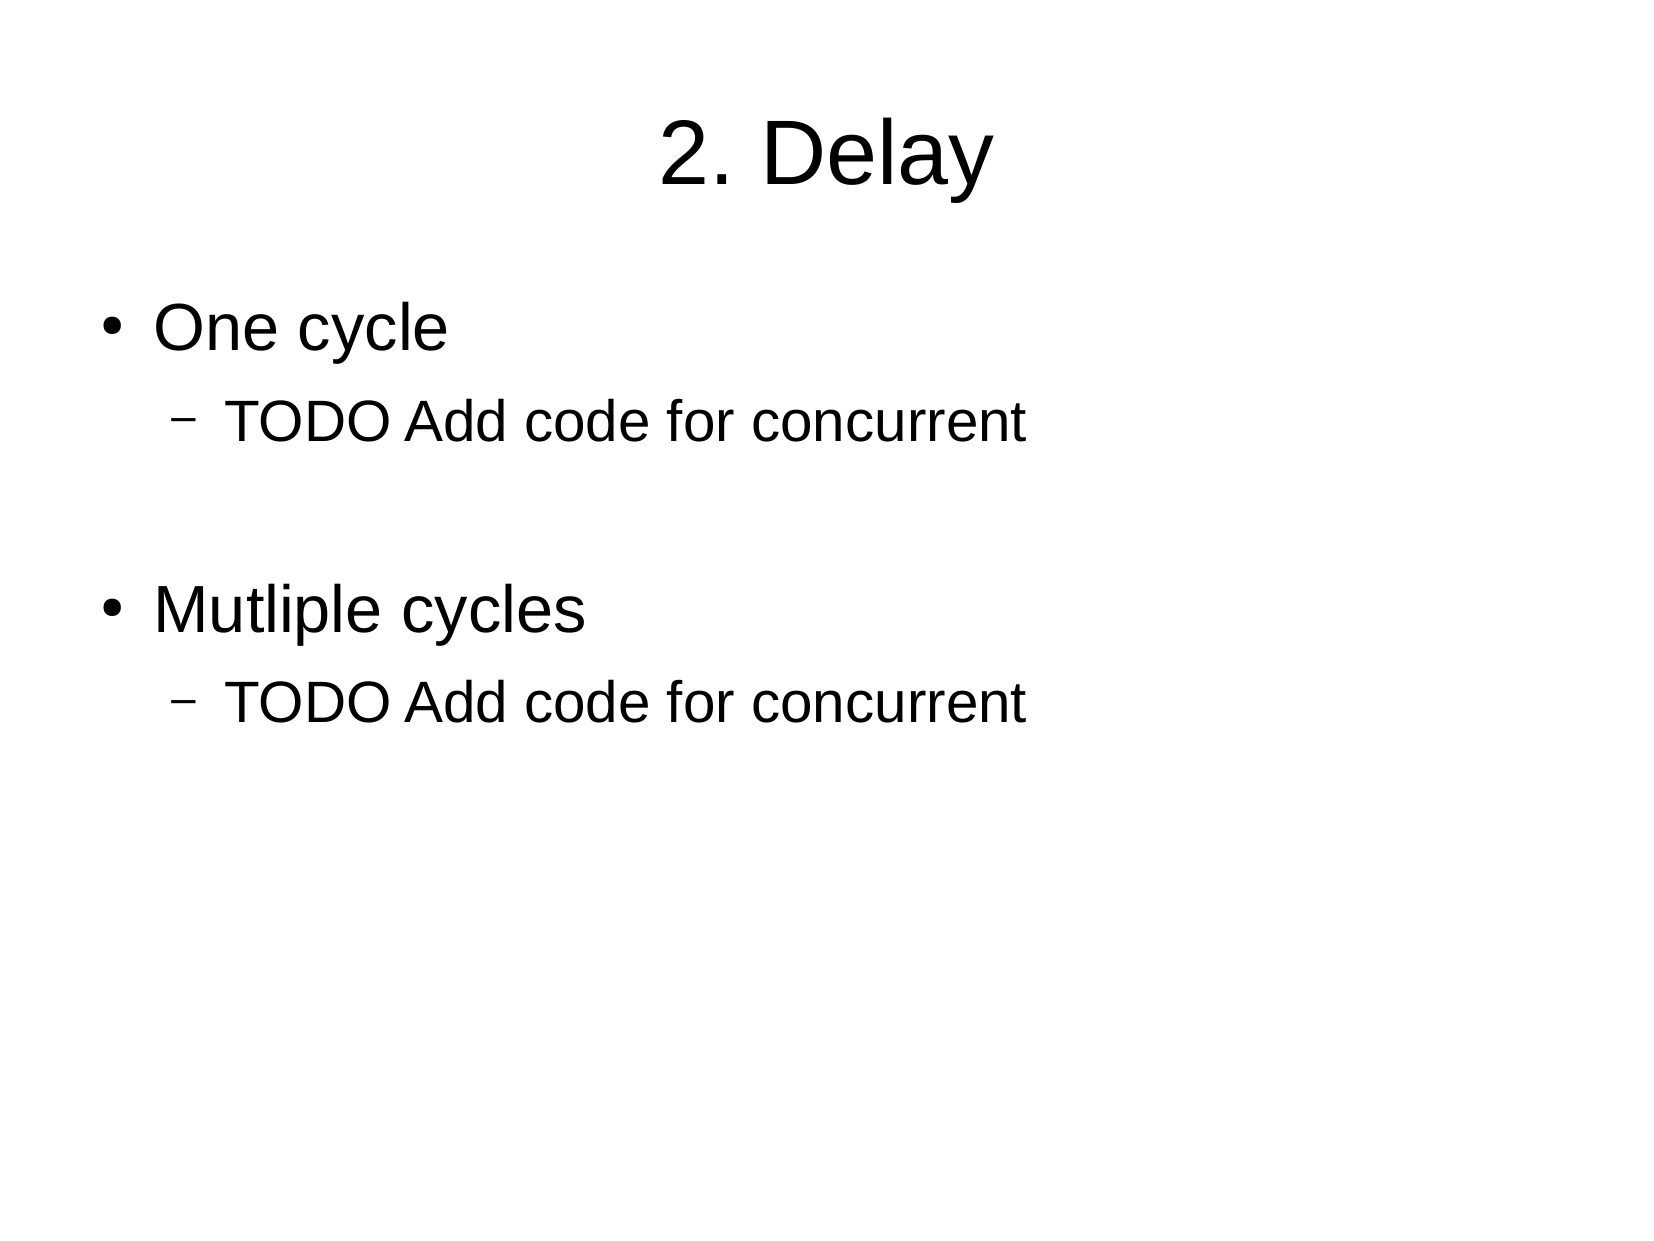

# 2. Delay
One cycle
TODO Add code for concurrent
Mutliple cycles
TODO Add code for concurrent